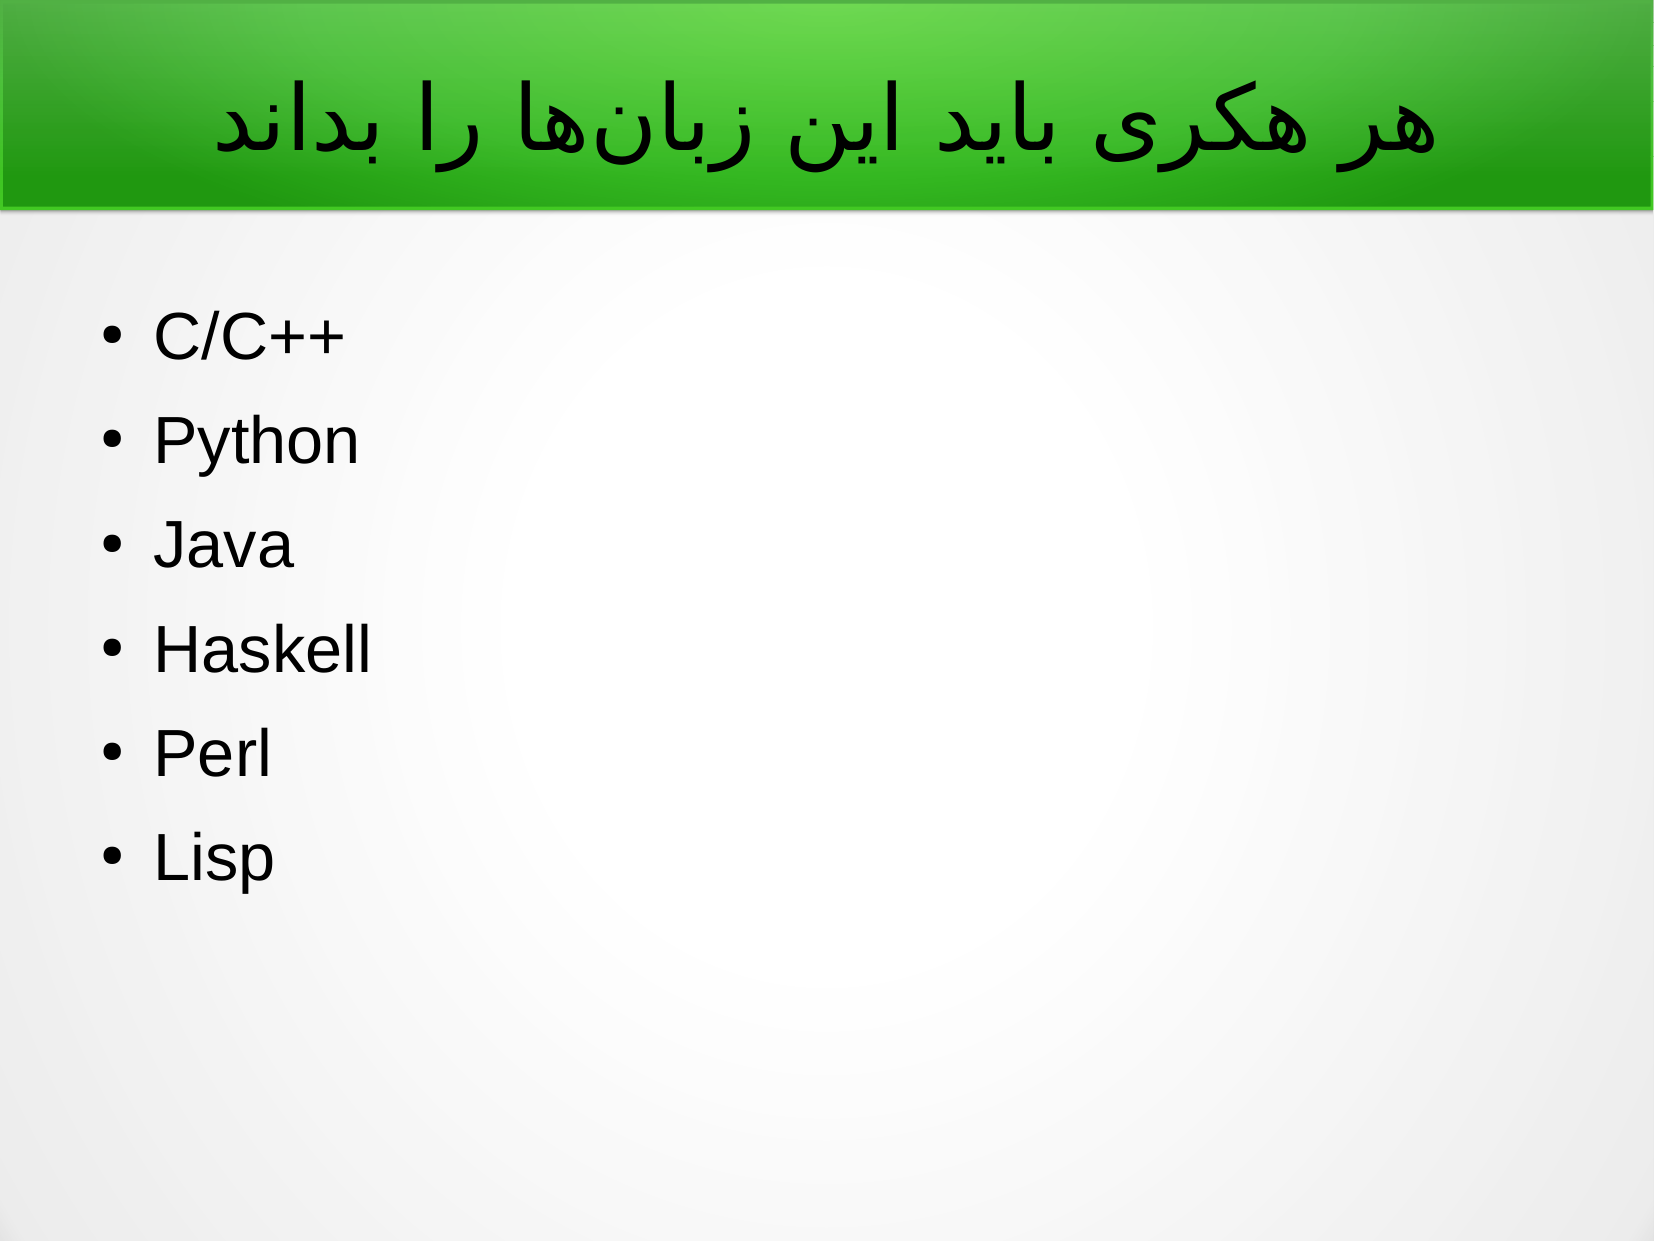

# هر هکری باید این زبان‌ها را بداند
C/C++
Python
Java
Haskell
Perl
Lisp